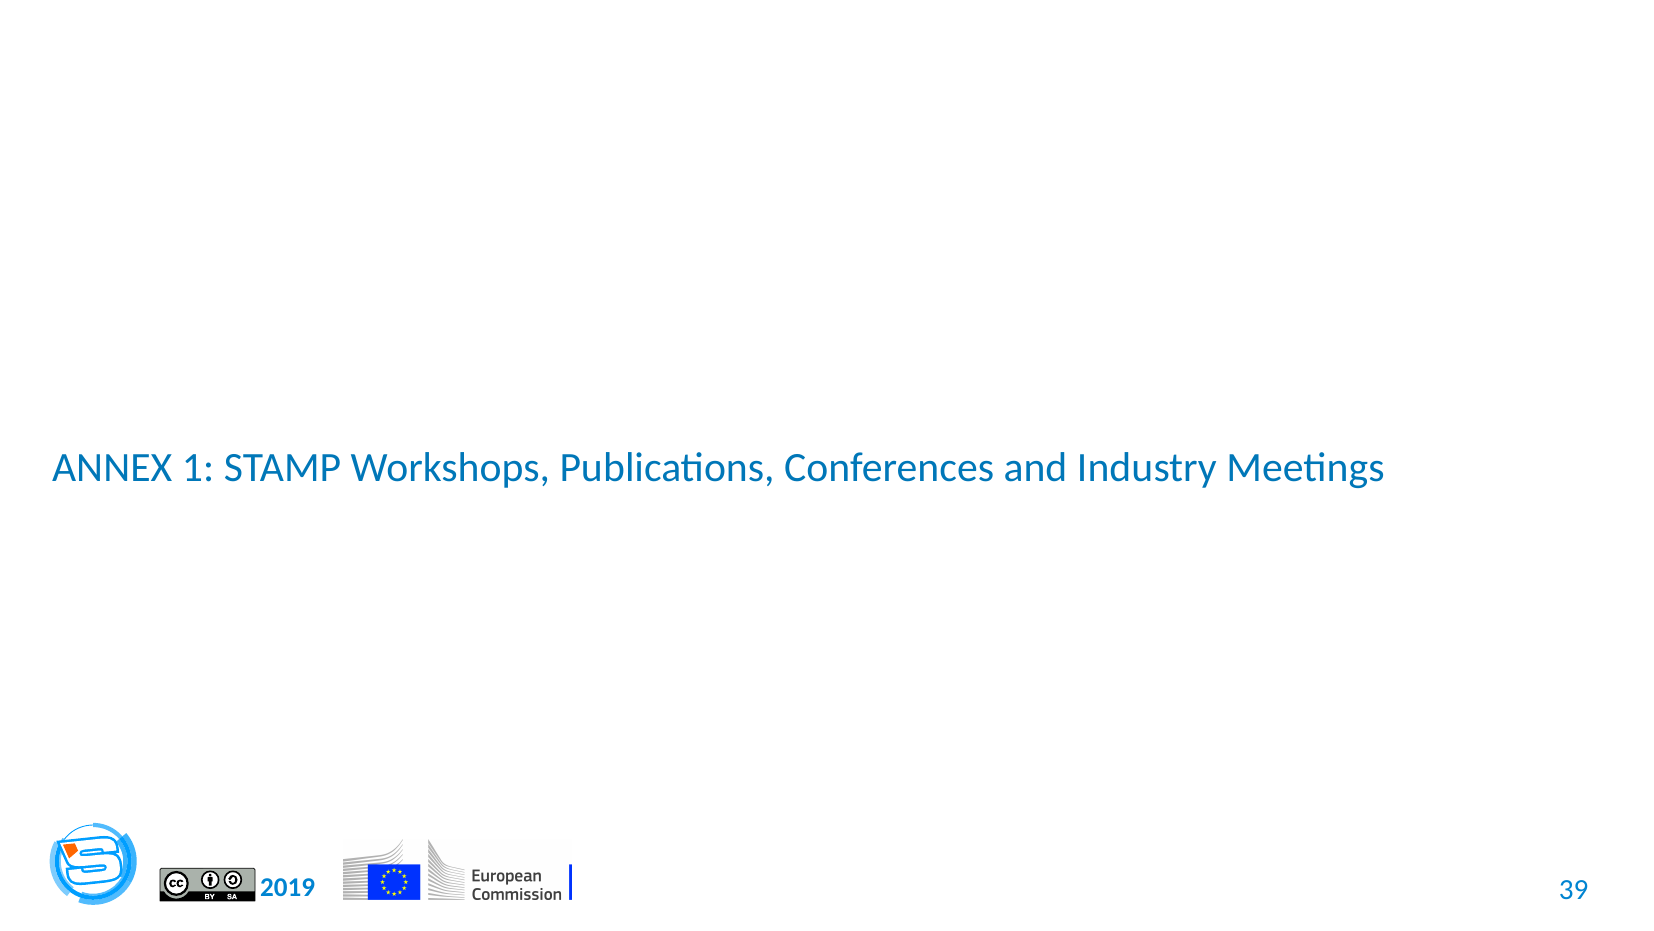

ANNEX 1: STAMP Workshops, Publications, Conferences and Industry Meetings
39